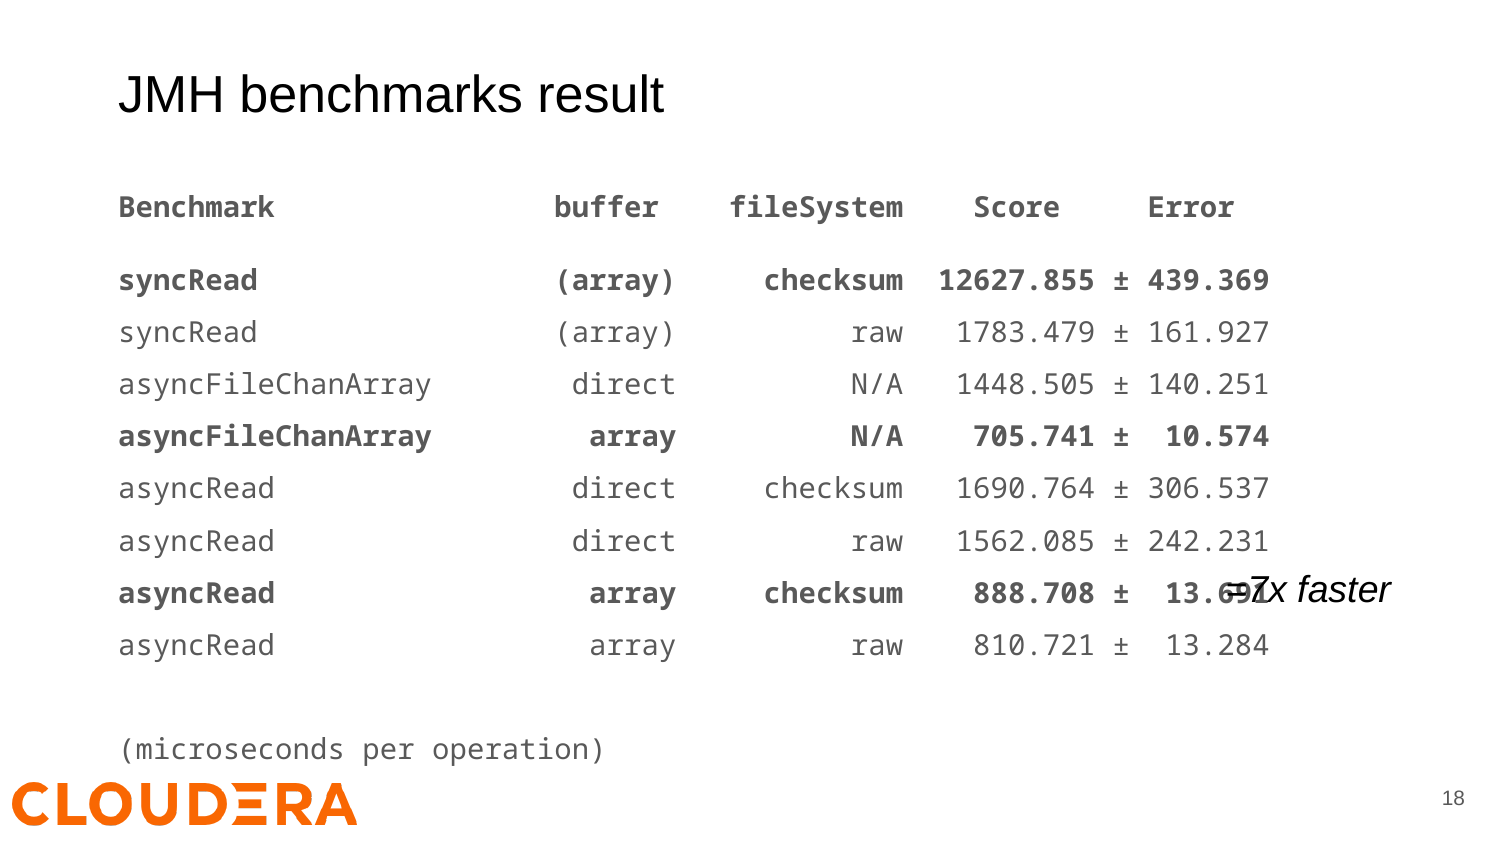

# JMH benchmarks result
Benchmark buffer fileSystem Score Error
syncRead (array) checksum 12627.855 ± 439.369
syncRead (array) raw 1783.479 ± 161.927
asyncFileChanArray direct N/A 1448.505 ± 140.251
asyncFileChanArray array N/A 705.741 ± 10.574
asyncRead direct checksum 1690.764 ± 306.537
asyncRead direct raw 1562.085 ± 242.231
asyncRead array checksum 888.708 ± 13.691
asyncRead array raw 810.721 ± 13.284
(microseconds per operation)
=7x faster